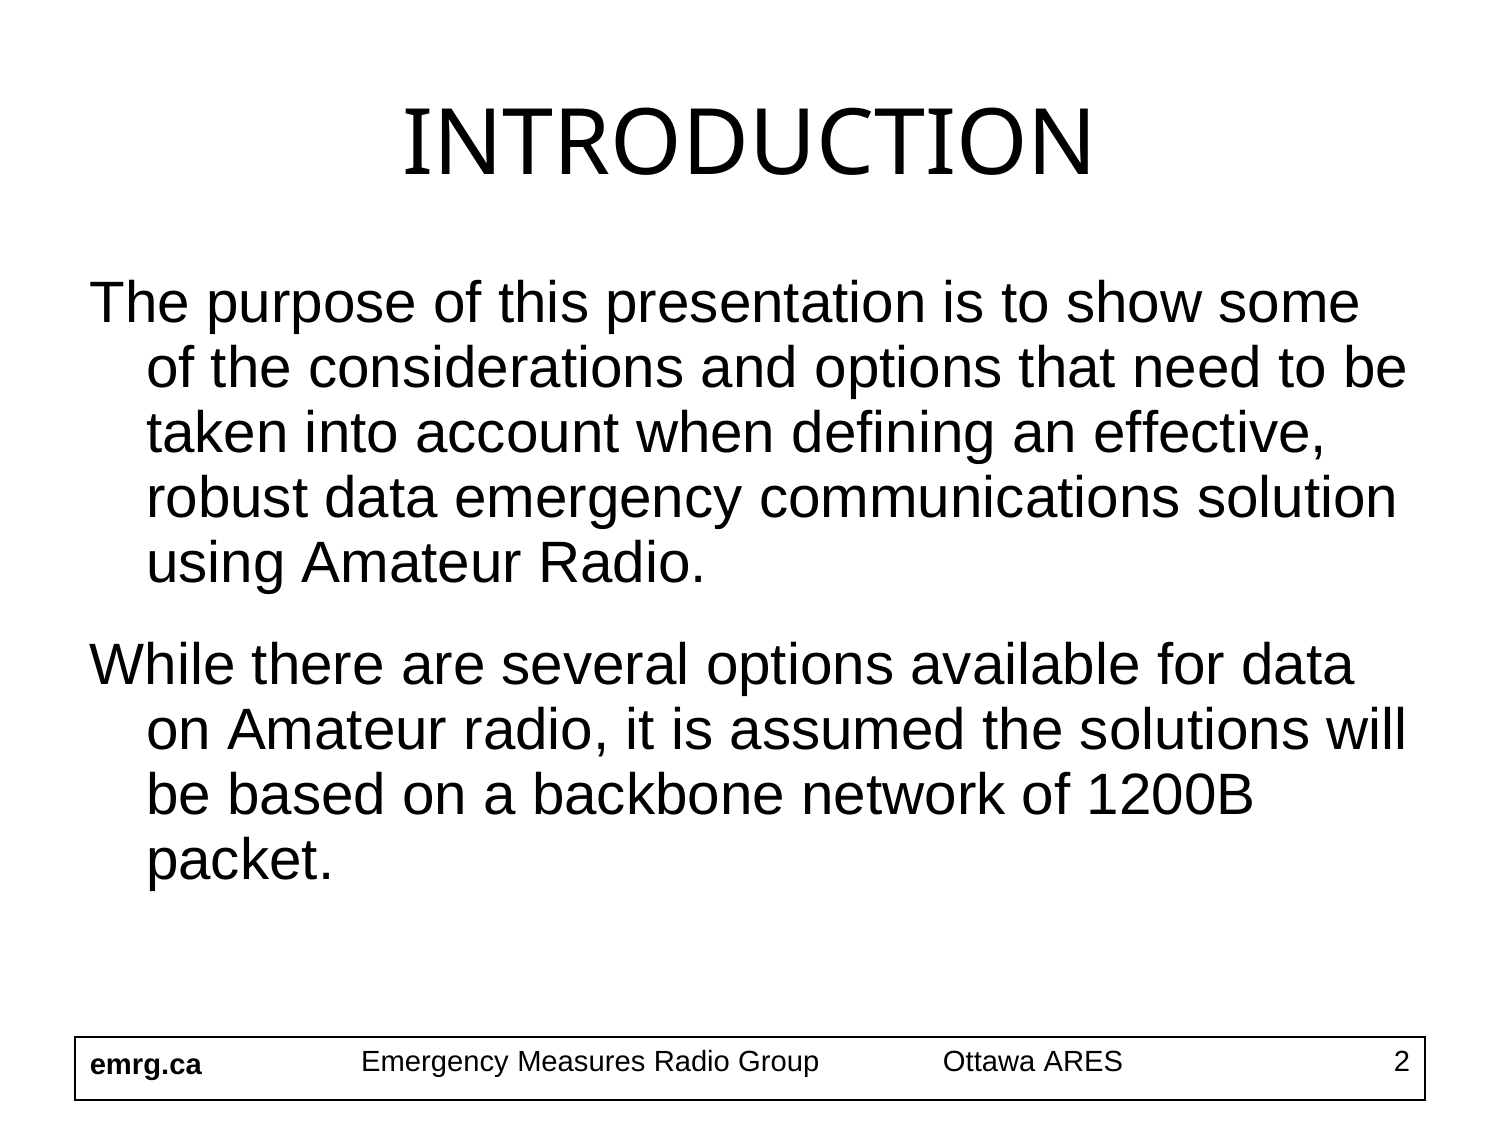

# INTRODUCTION
The purpose of this presentation is to show some of the considerations and options that need to be taken into account when defining an effective, robust data emergency communications solution using Amateur Radio.
While there are several options available for data on Amateur radio, it is assumed the solutions will be based on a backbone network of 1200B packet.
Emergency Measures Radio Group Ottawa ARES
2